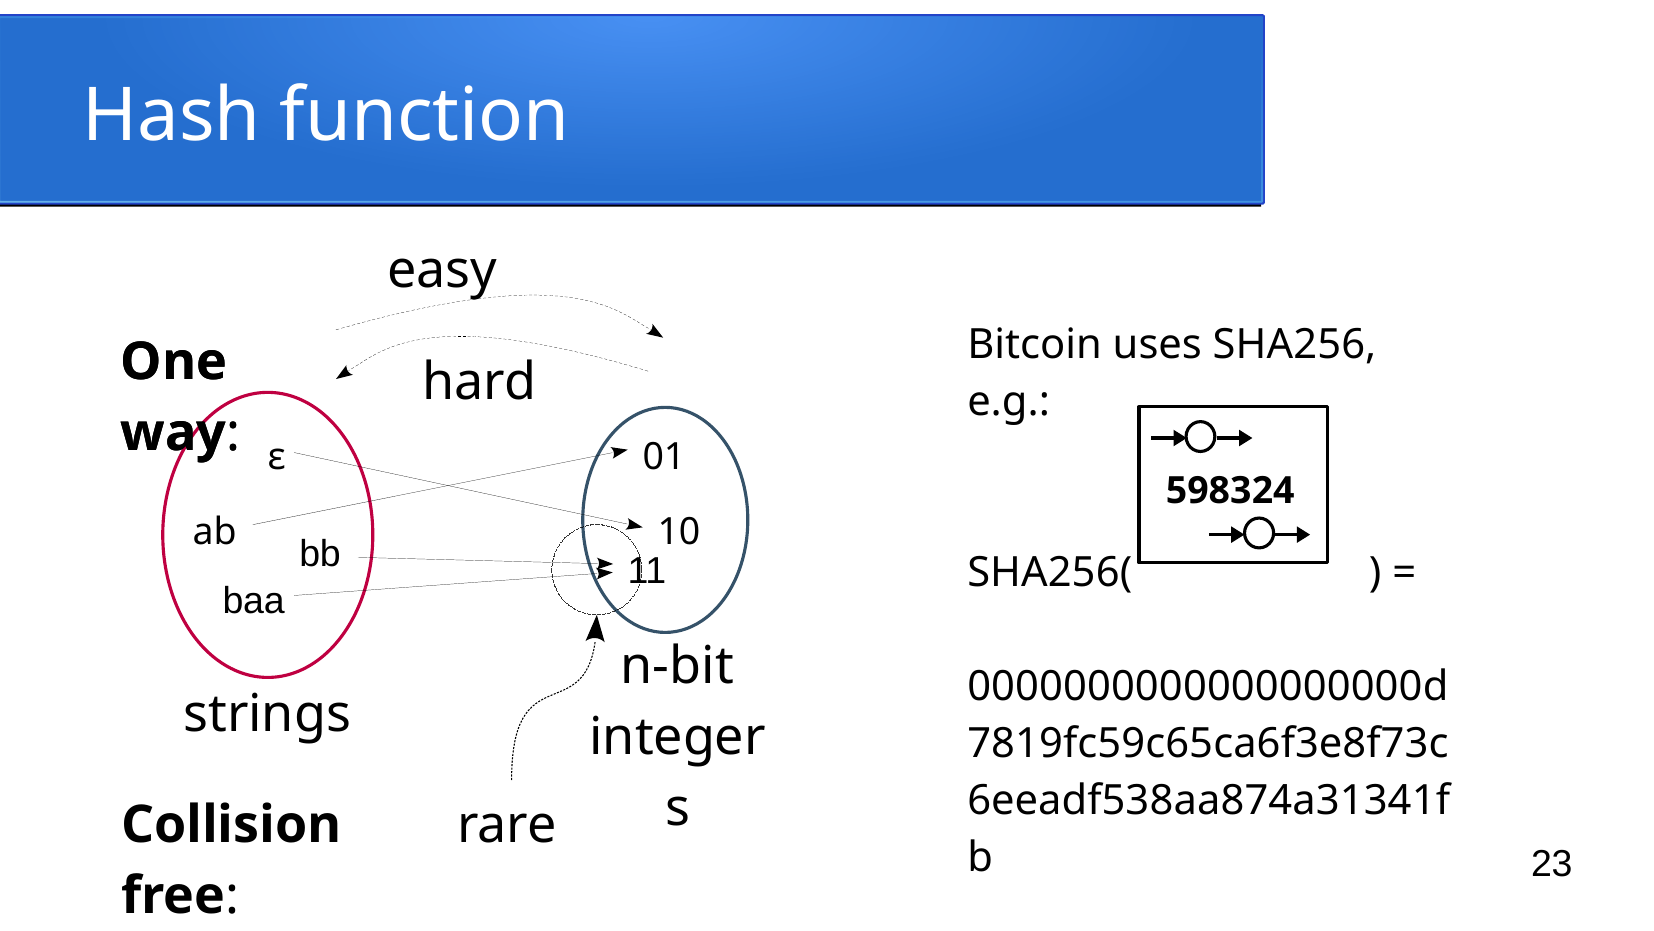

# Hash function
easy
Bitcoin uses SHA256, e.g.:
SHA256( ) =
0000000000000000000d7819fc59c65ca6f3e8f73c6eeadf538aa874a31341fb
One way:
One way:
hard
ε
01
598324
ab
10
bb
11
baa
n-bit integers
strings
Collision free:
 rare